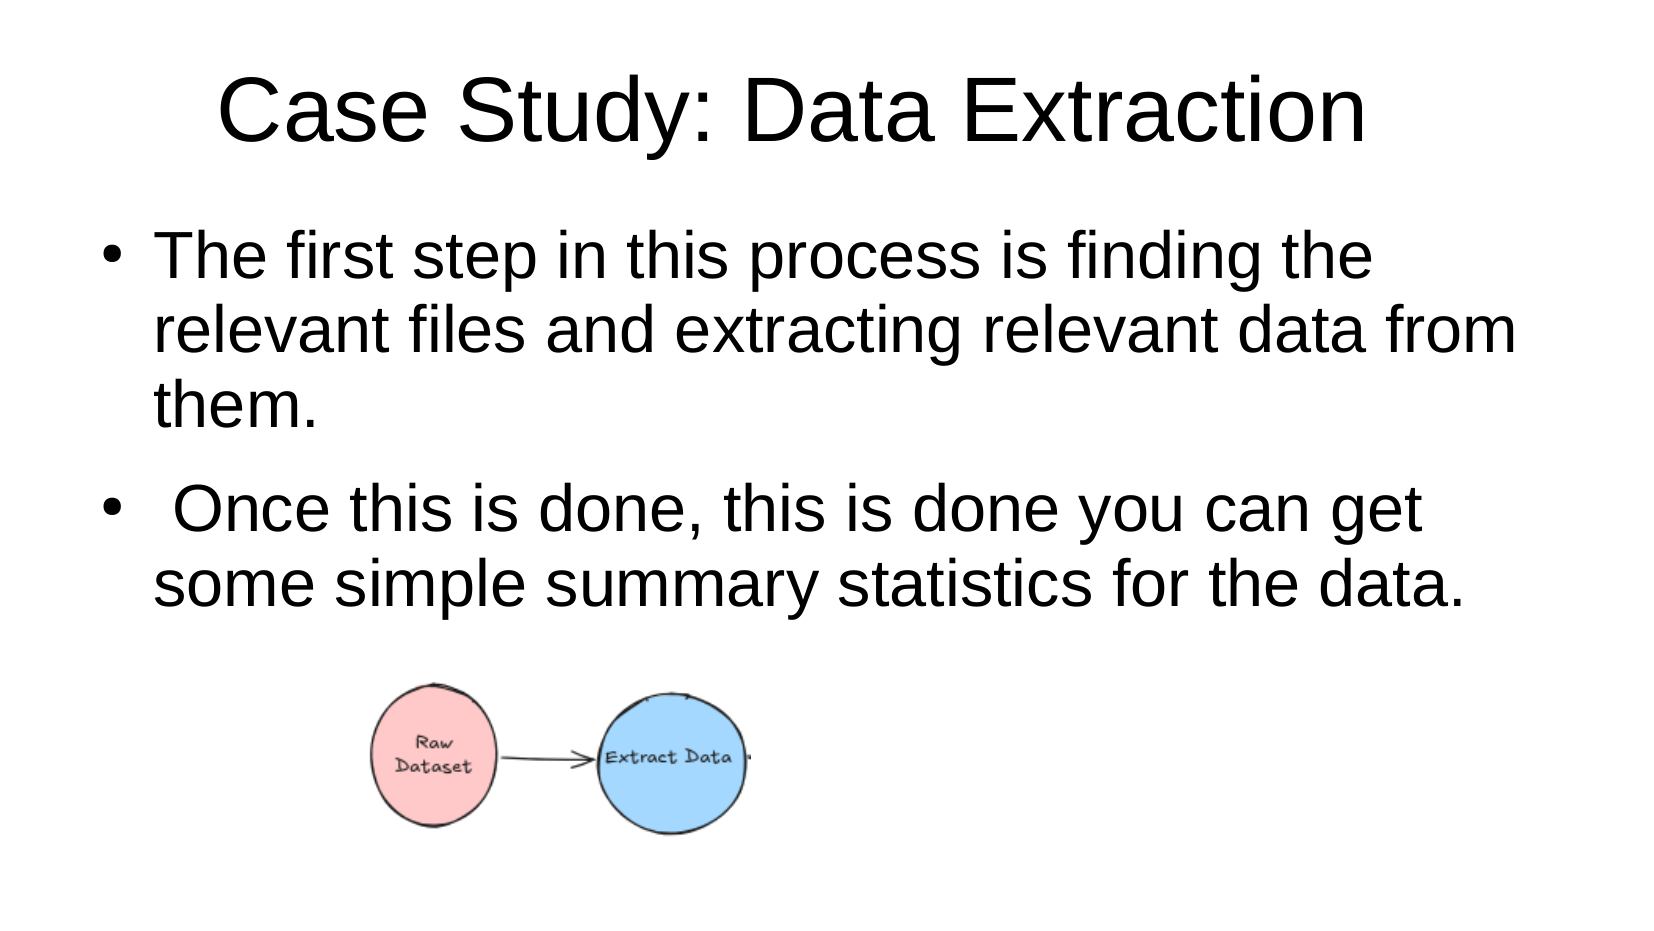

# Case Study: Data Extraction
The first step in this process is finding the relevant files and extracting relevant data from them.
 Once this is done, this is done you can get some simple summary statistics for the data.